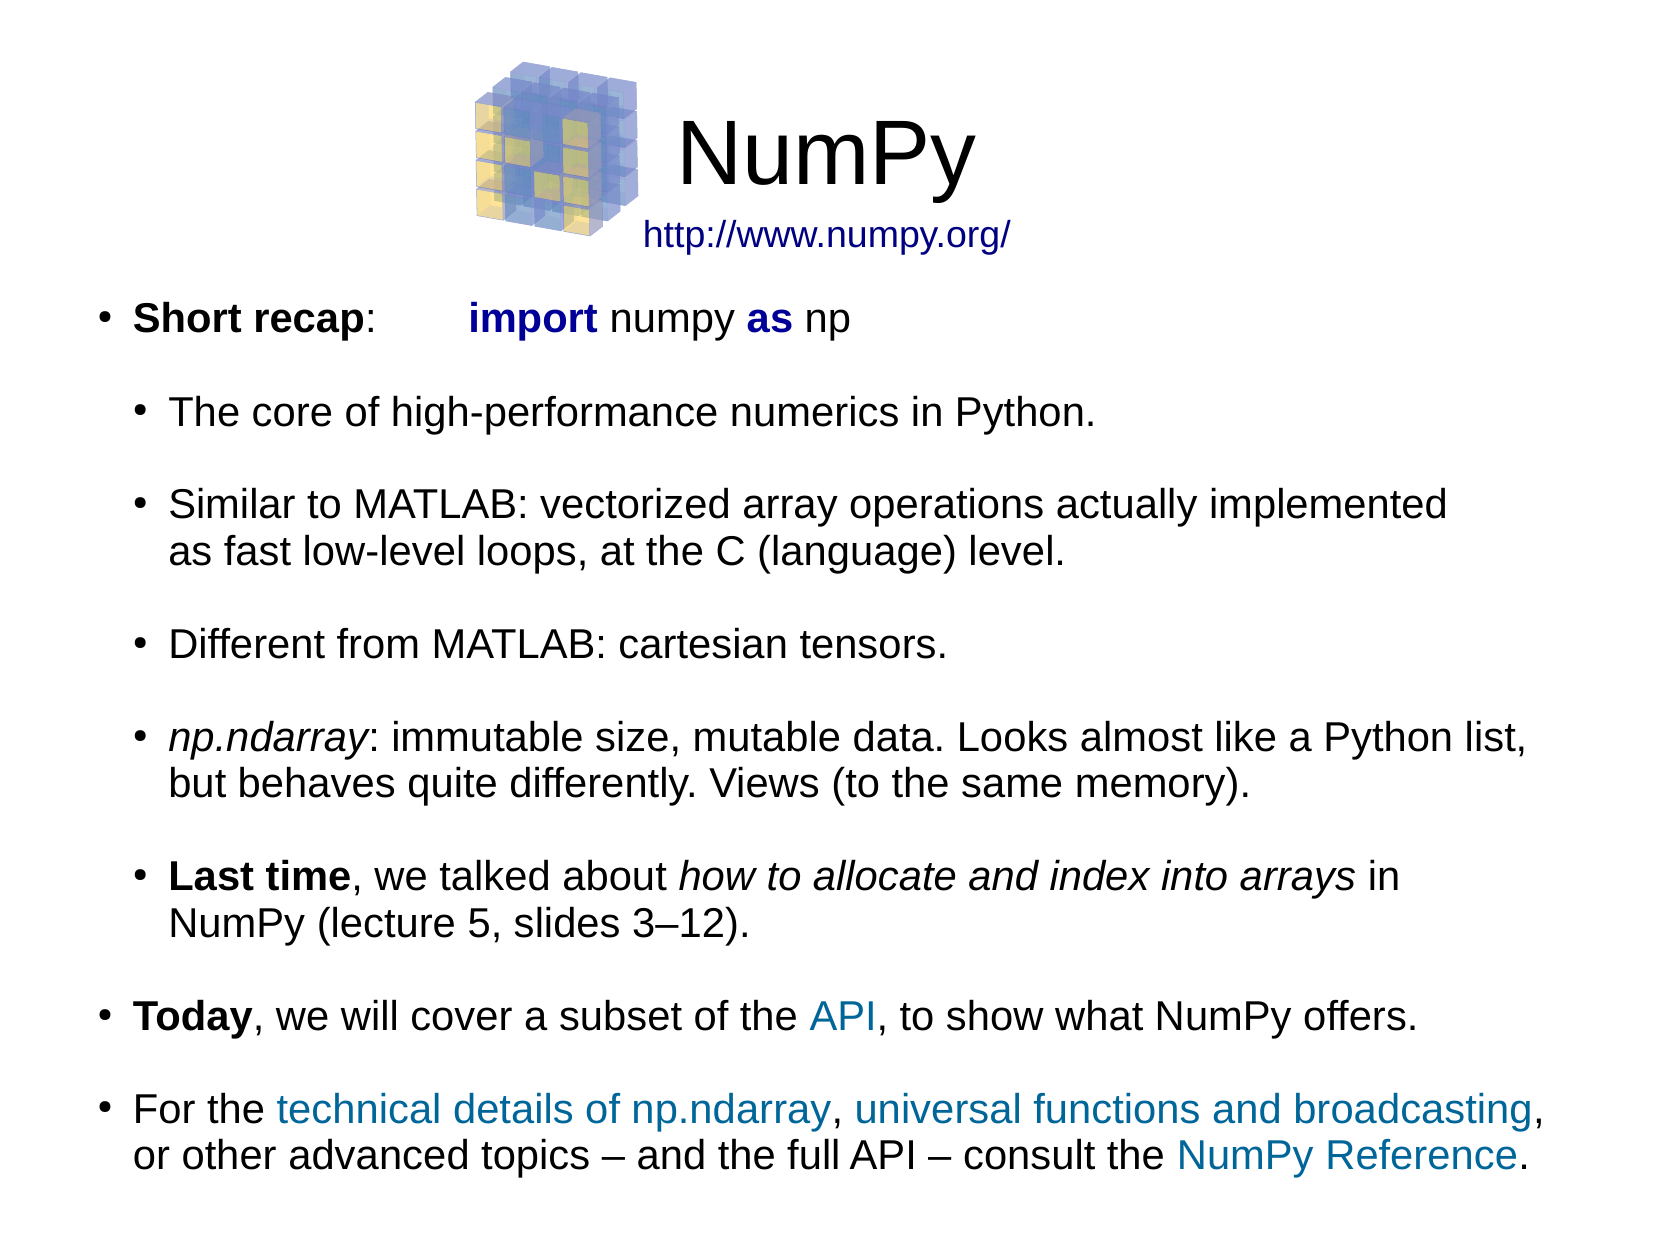

# NumPy
http://www.numpy.org/
Short recap: import numpy as np
The core of high-performance numerics in Python.
Similar to MATLAB: vectorized array operations actually implemented
as fast low-level loops, at the C (language) level.
Different from MATLAB: cartesian tensors.
np.ndarray: immutable size, mutable data. Looks almost like a Python list, but behaves quite differently. Views (to the same memory).
Last time, we talked about how to allocate and index into arrays in NumPy (lecture 5, slides 3–12).
Today, we will cover a subset of the API, to show what NumPy offers.
For the technical details of np.ndarray, universal functions and broadcasting,
or other advanced topics – and the full API – consult the NumPy Reference.